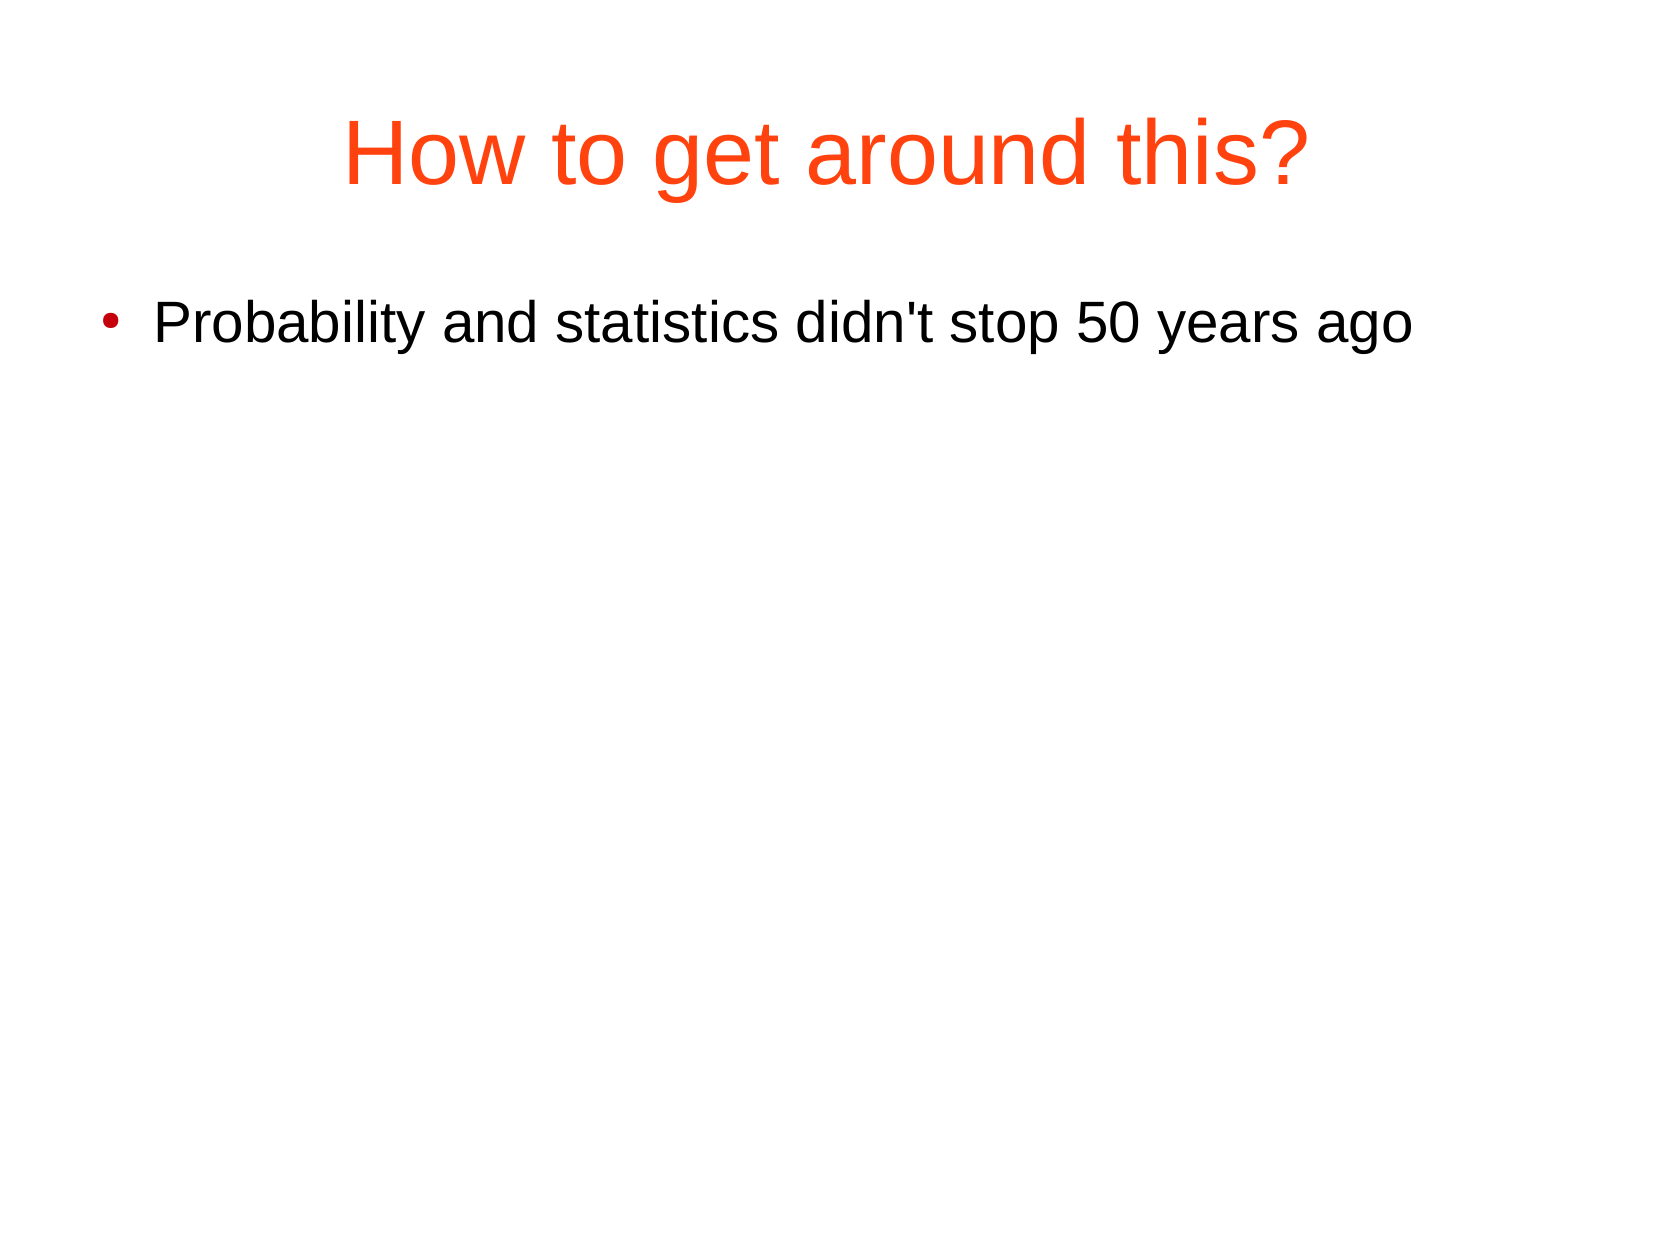

# How to get around this?
Probability and statistics didn't stop 50 years ago